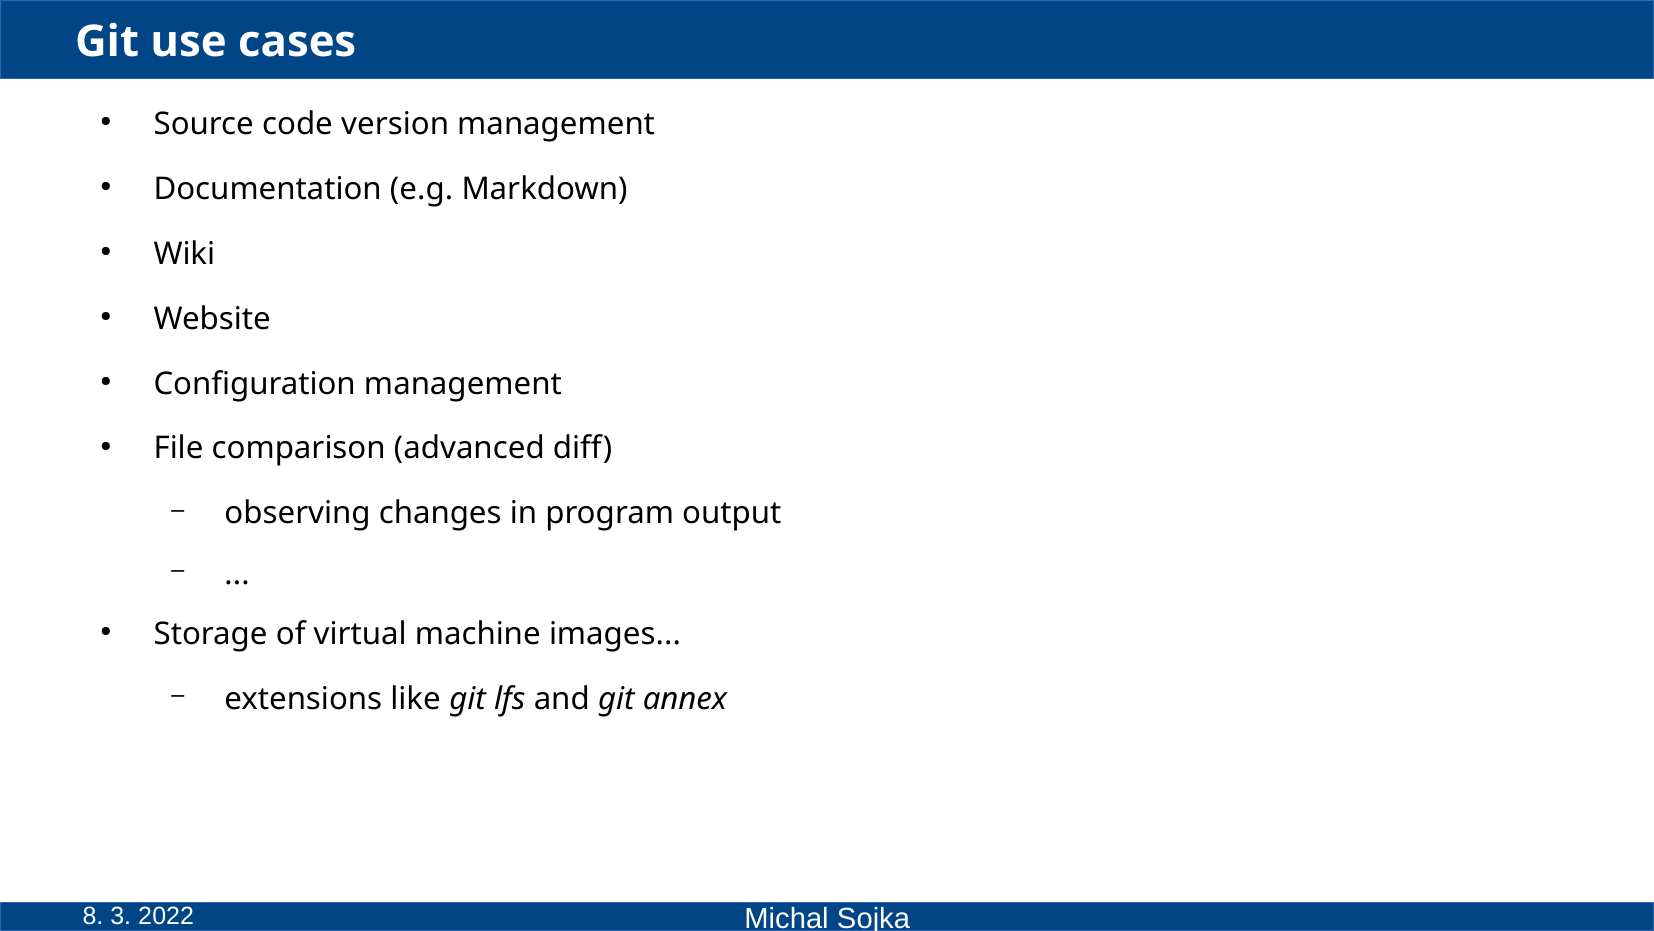

# Git use cases
Source code version management
Documentation (e.g. Markdown)
Wiki
Website
Configuration management
File comparison (advanced diff)
observing changes in program output
...
Storage of virtual machine images...
extensions like git lfs and git annex
8. 3. 2022
Michal Sojka